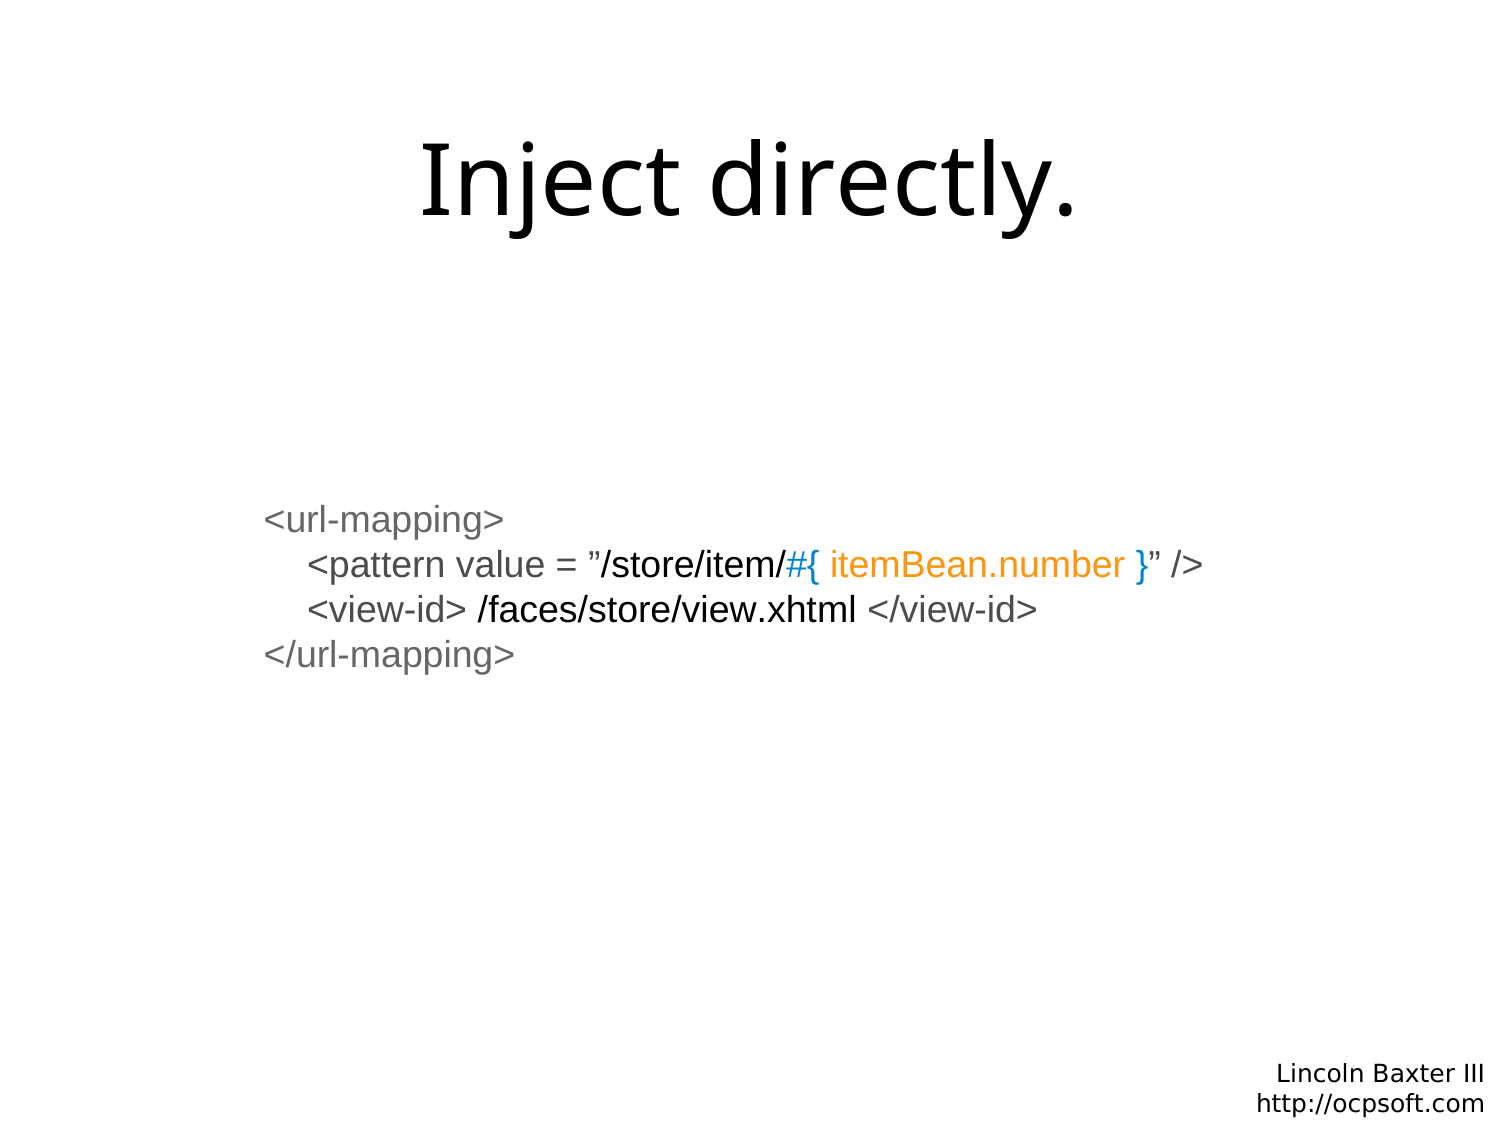

# Inject directly.
 <url-mapping>
	<pattern value = ”/store/item/#{ itemBean.number }” />
	<view-id> /faces/store/view.xhtml </view-id>
 </url-mapping>